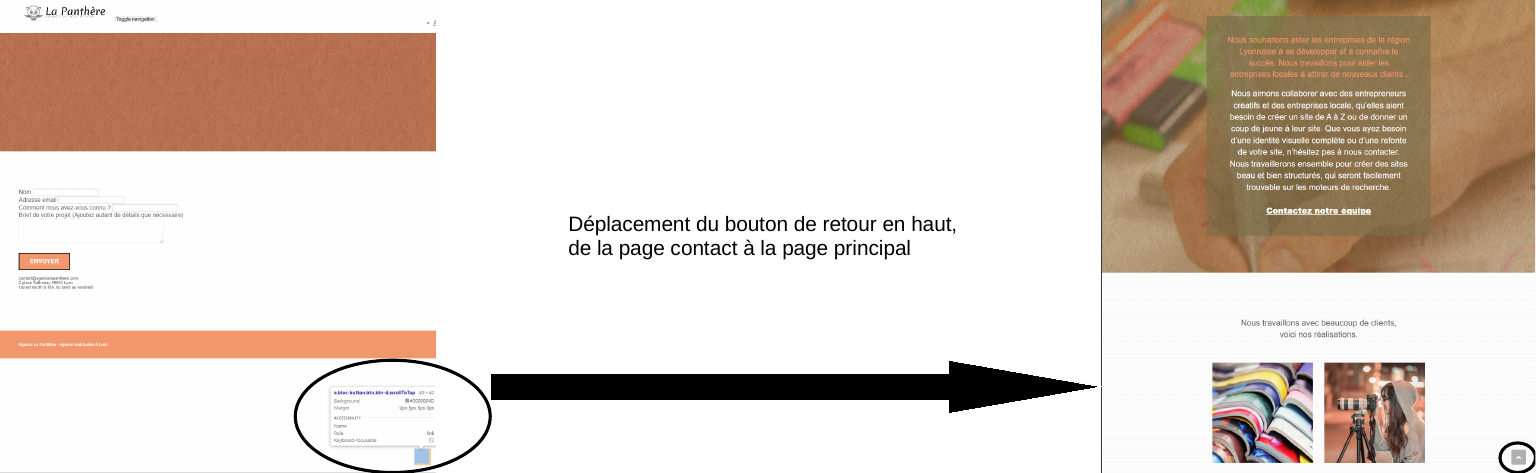

Déplacement du bouton de retour en haut, de la page contact à la page principal